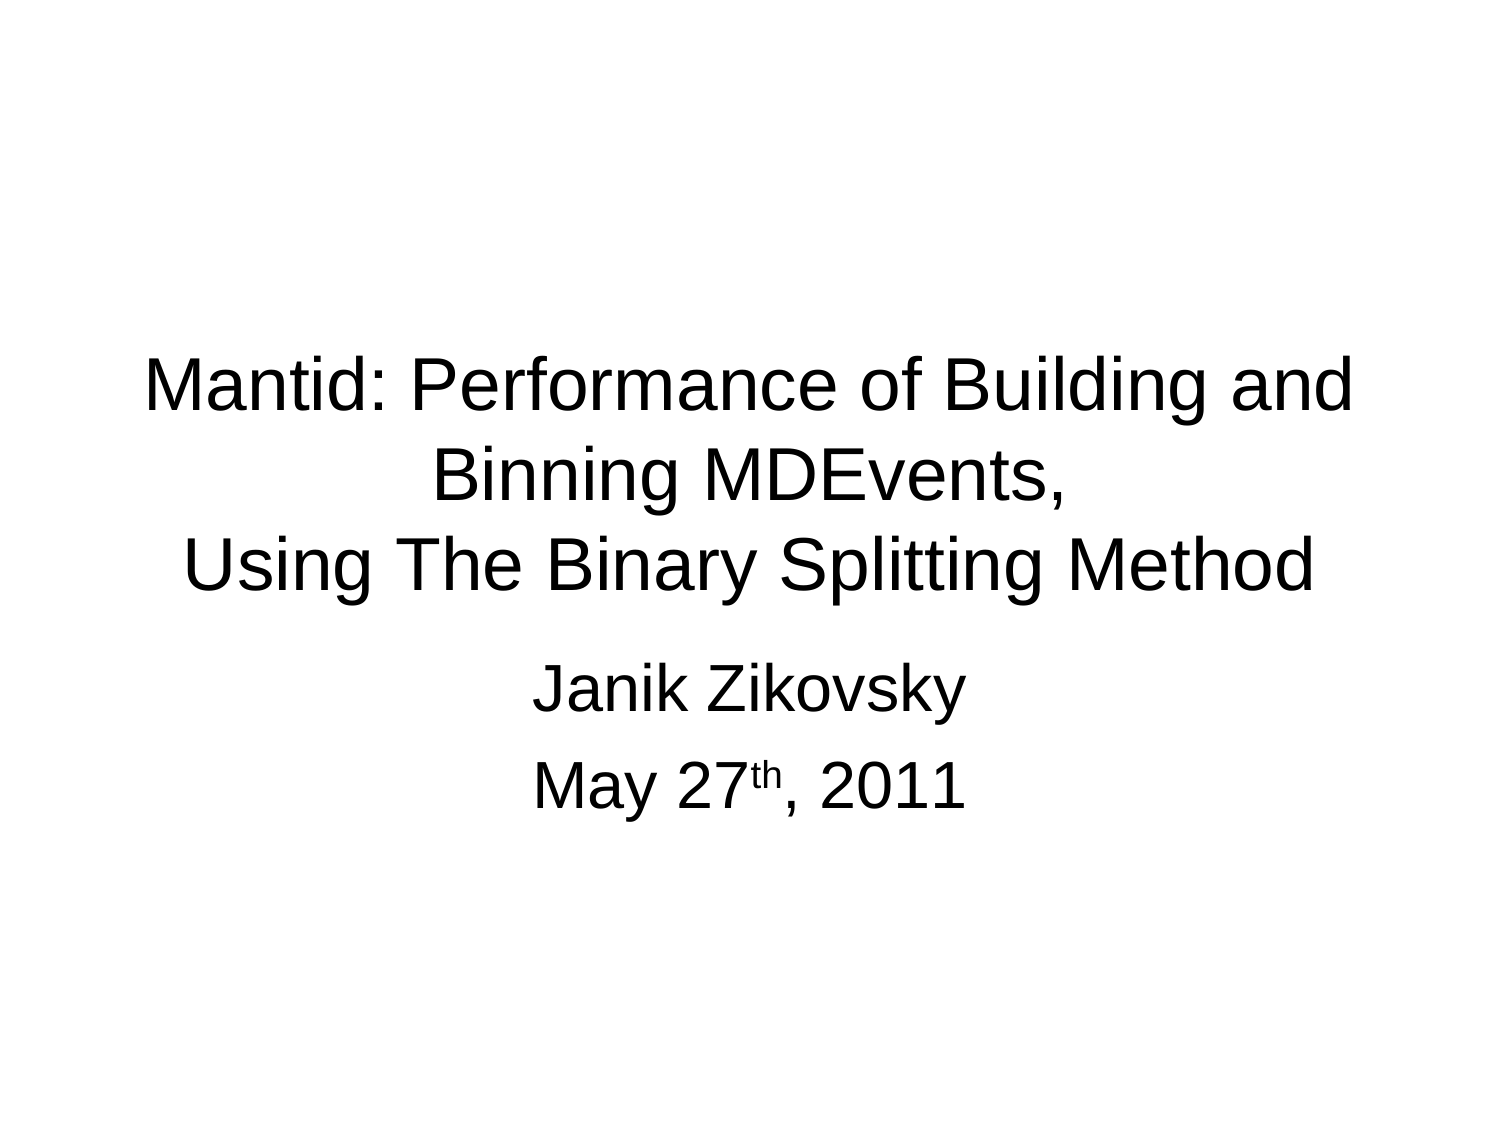

# Mantid: Performance of Building and Binning MDEvents, Using The Binary Splitting Method
Janik Zikovsky
May 27th, 2011